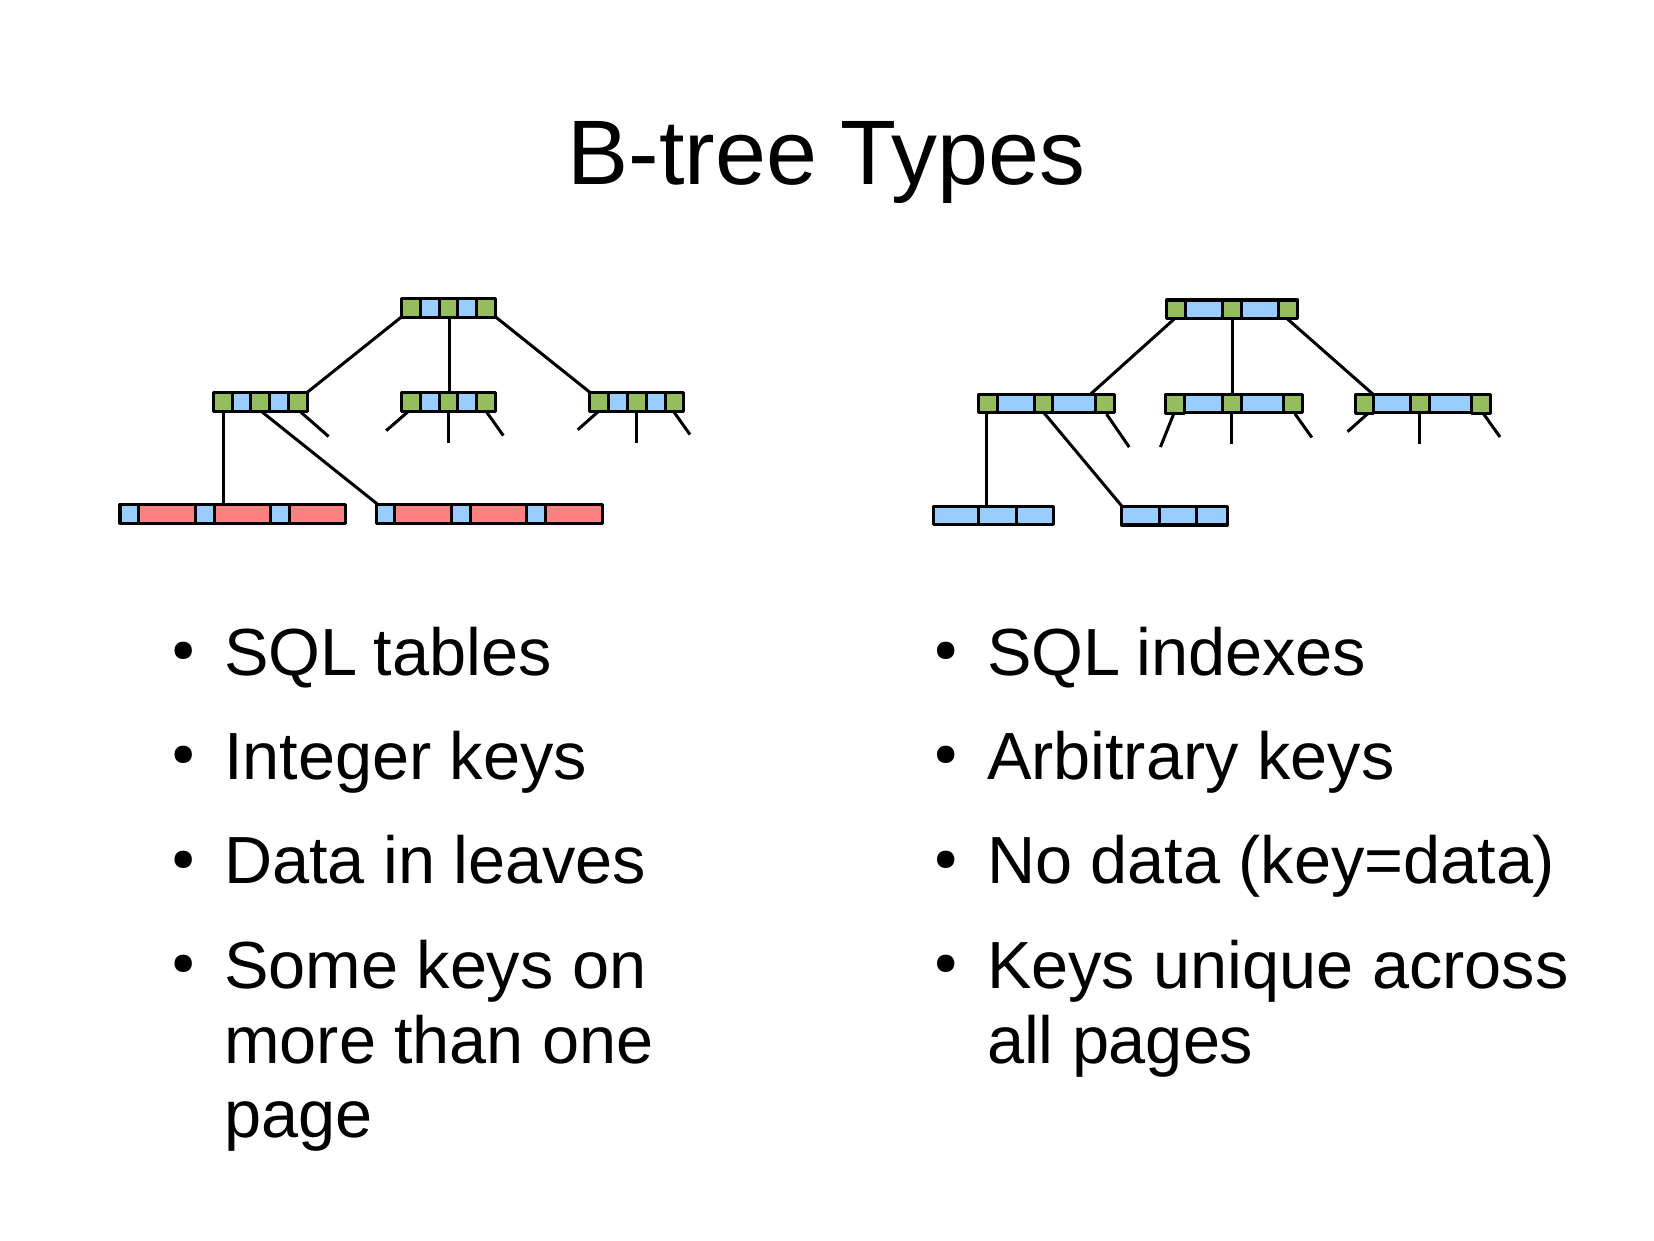

# B-tree Types
SQL tables
Integer keys
Data in leaves
Some keys on more than one page
SQL indexes
Arbitrary keys
No data (key=data)
Keys unique across all pages